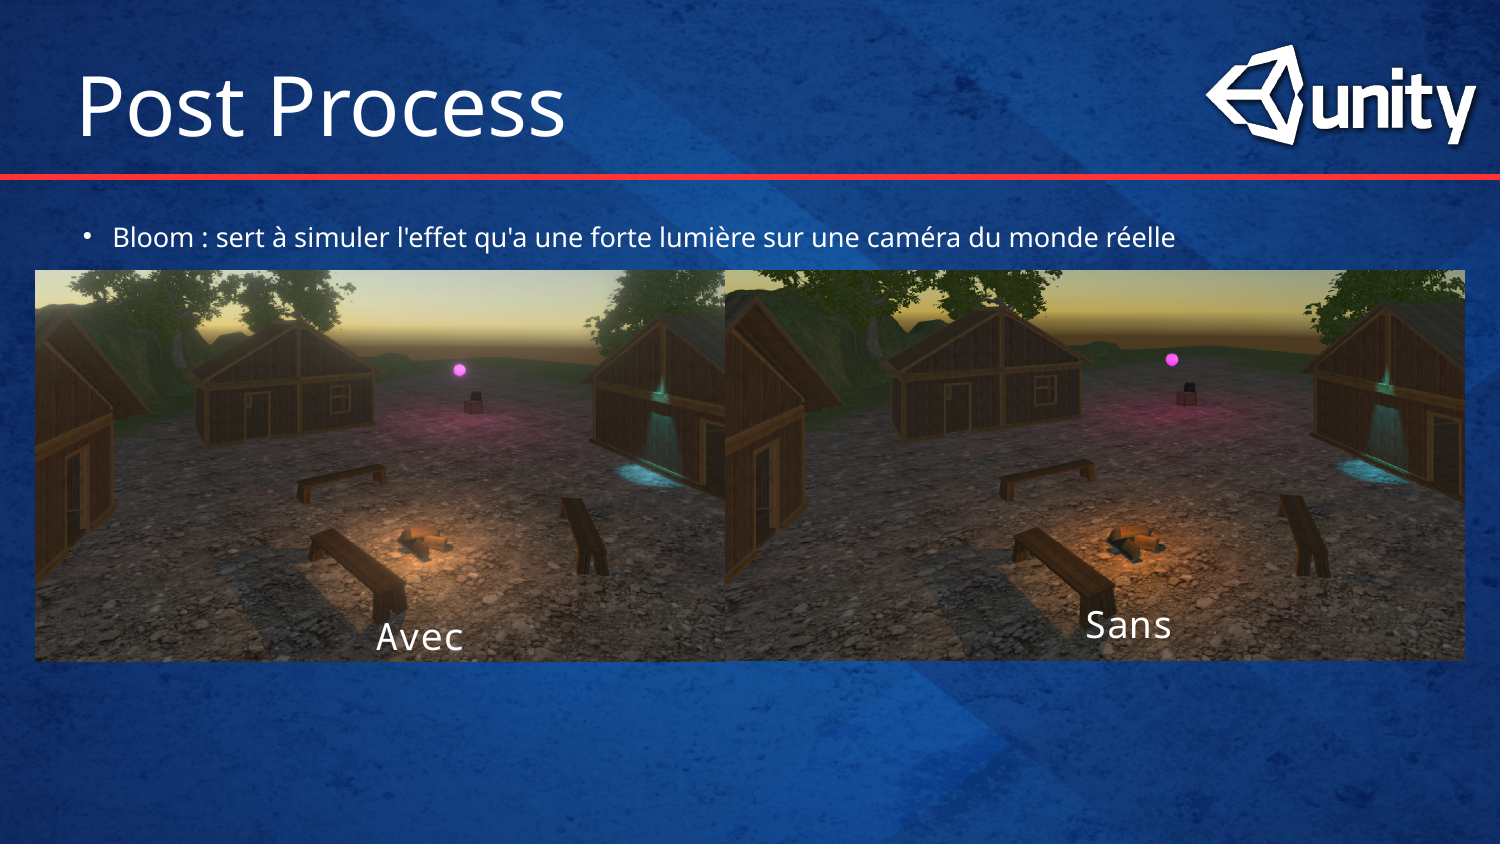

# Post Process
Bloom : sert à simuler l'effet qu'a une forte lumière sur une caméra du monde réelle
Sans
Avec